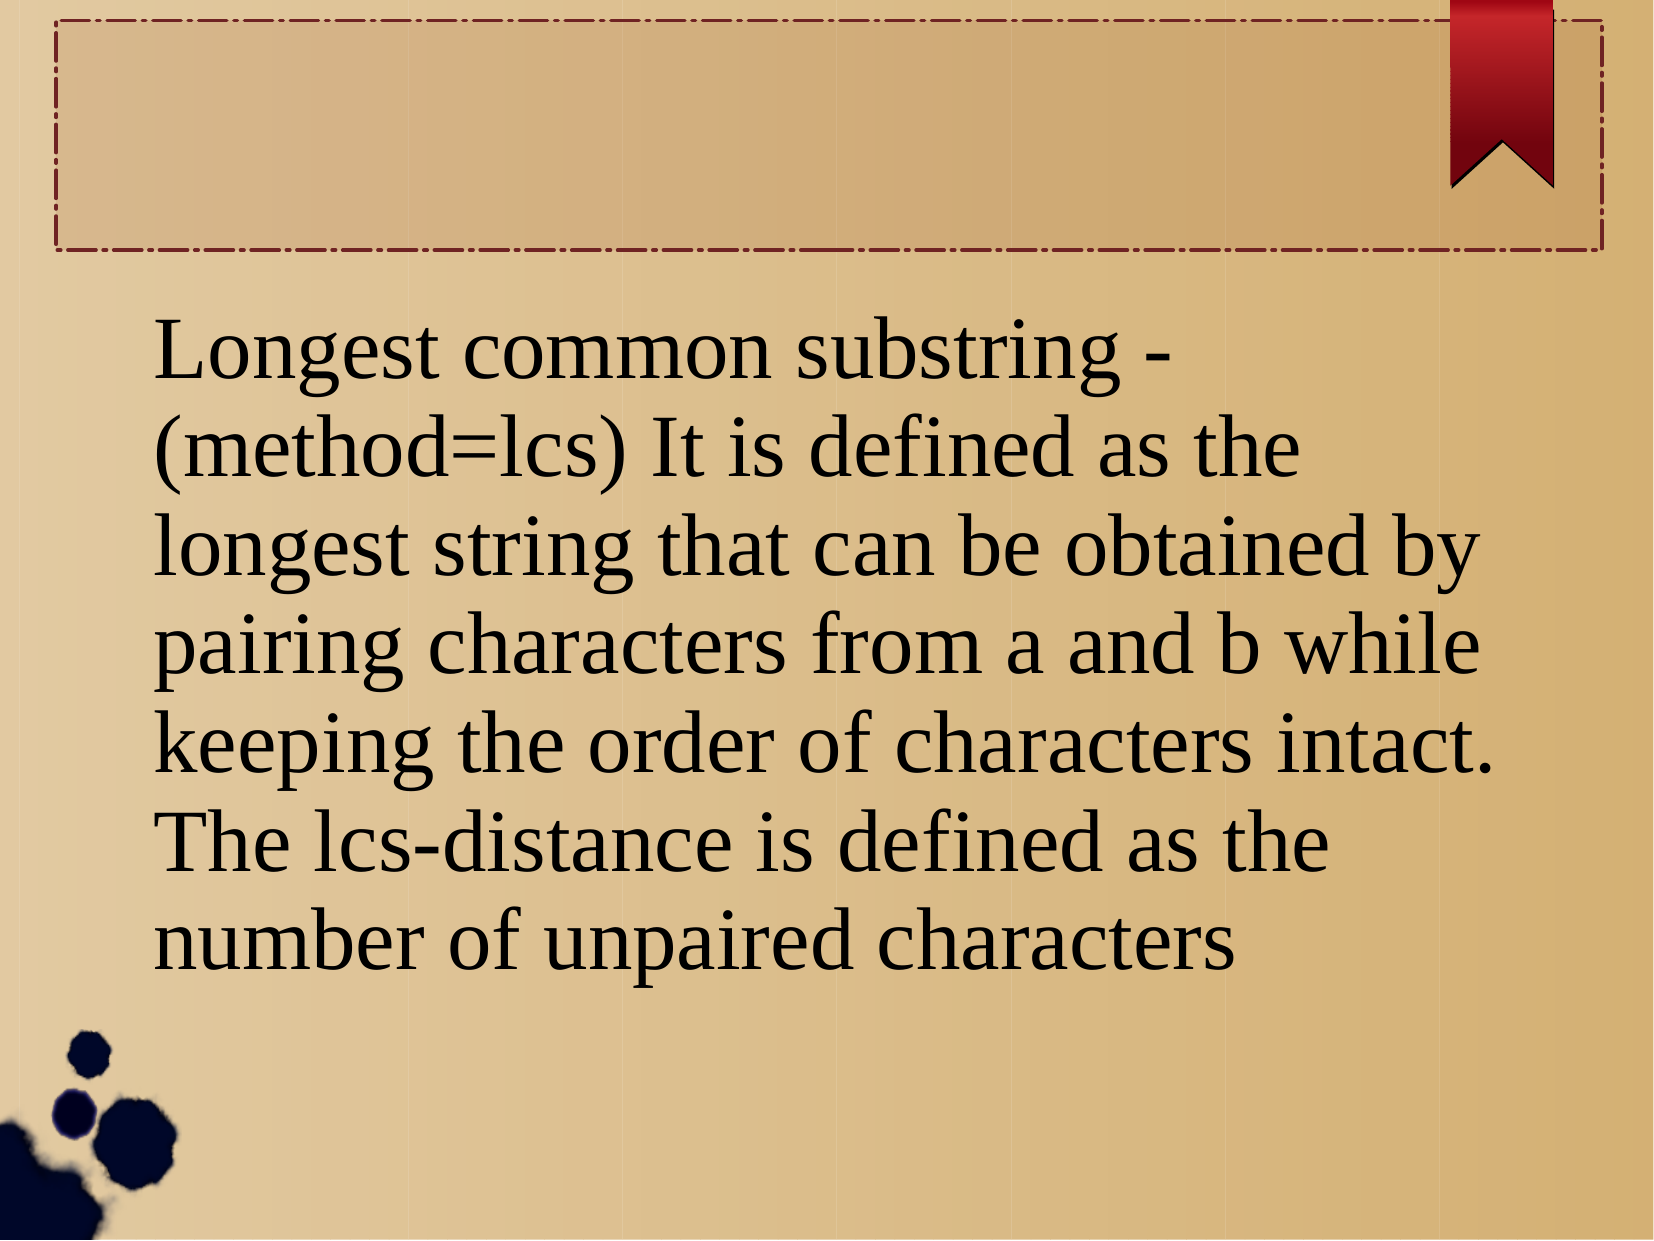

#
Longest common substring -(method=lcs) It is defined as the longest string that can be obtained by pairing characters from a and b while keeping the order of characters intact. The lcs-distance is defined as the number of unpaired characters